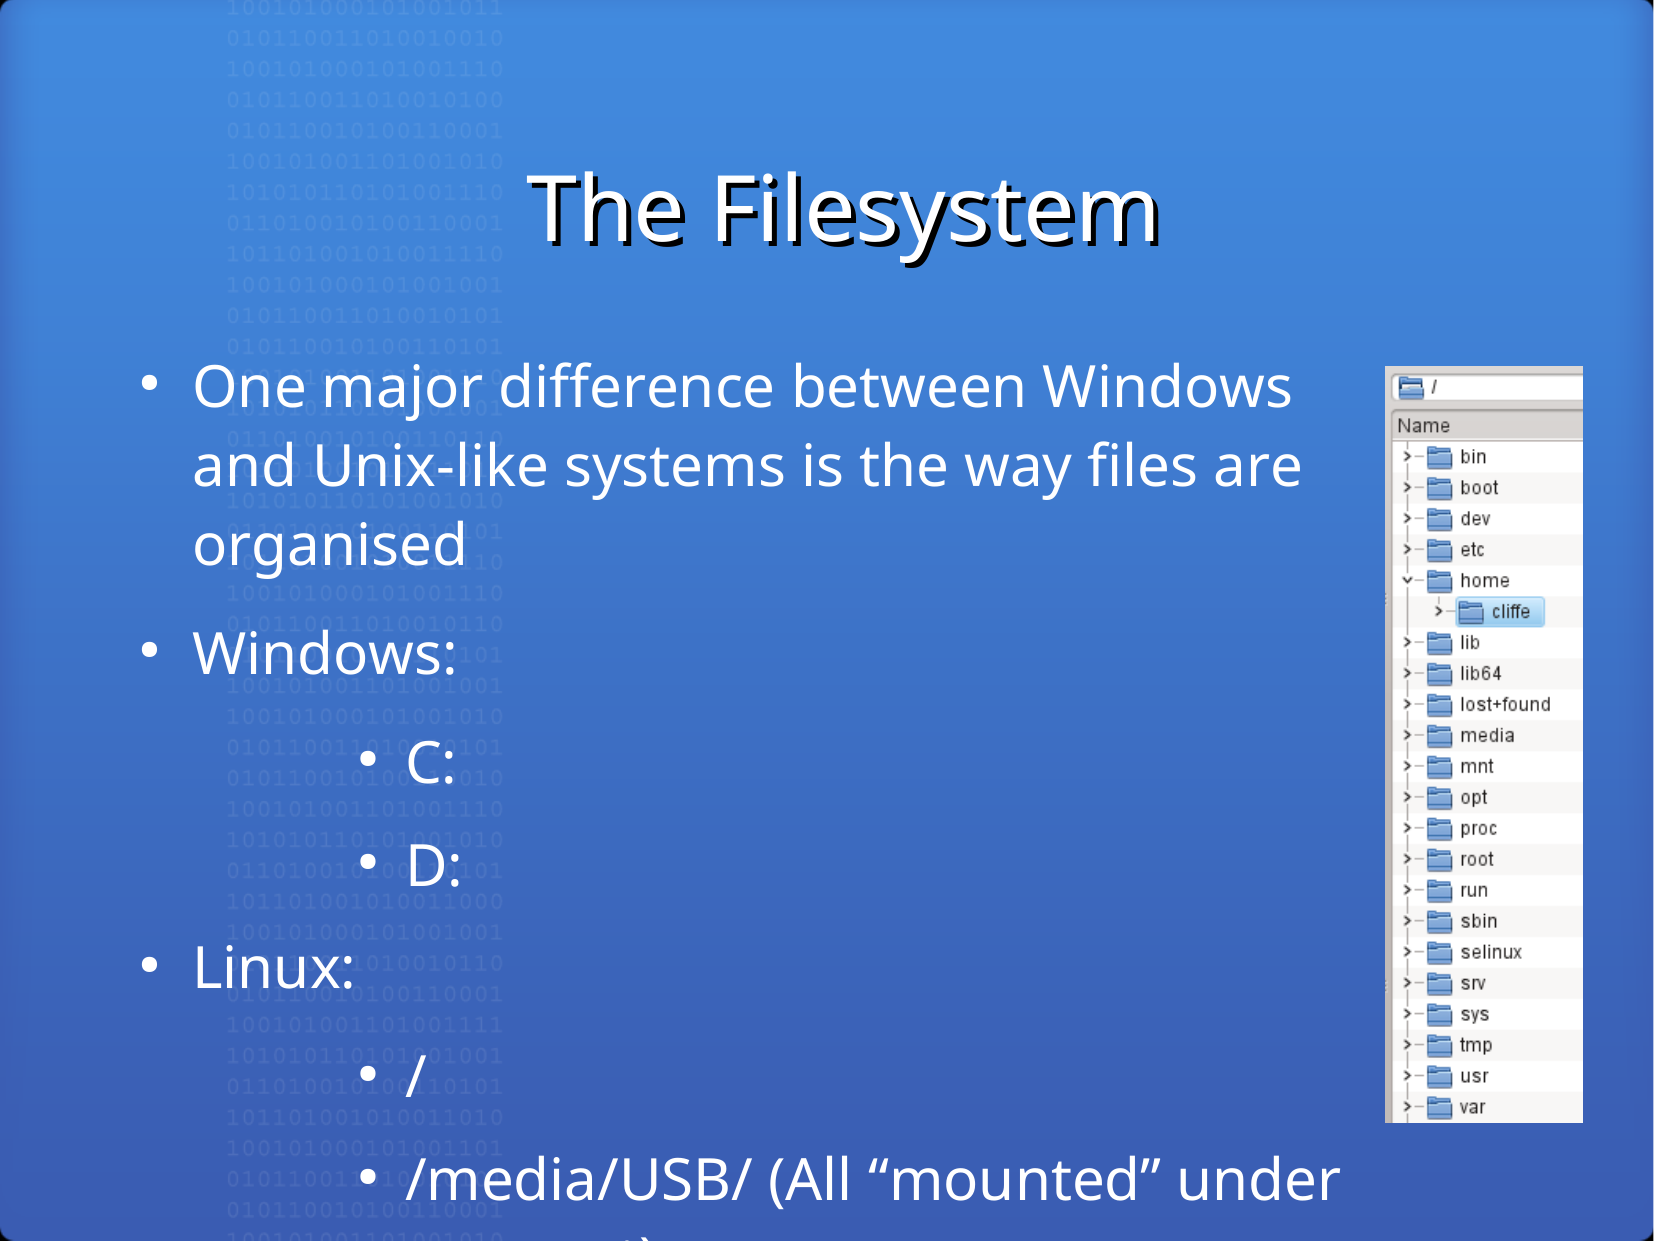

# The Filesystem
One major difference between Windows and Unix-like systems is the way files are organised
Windows:
C:
D:
Linux:
/
/media/USB/ (All “mounted” under one root)